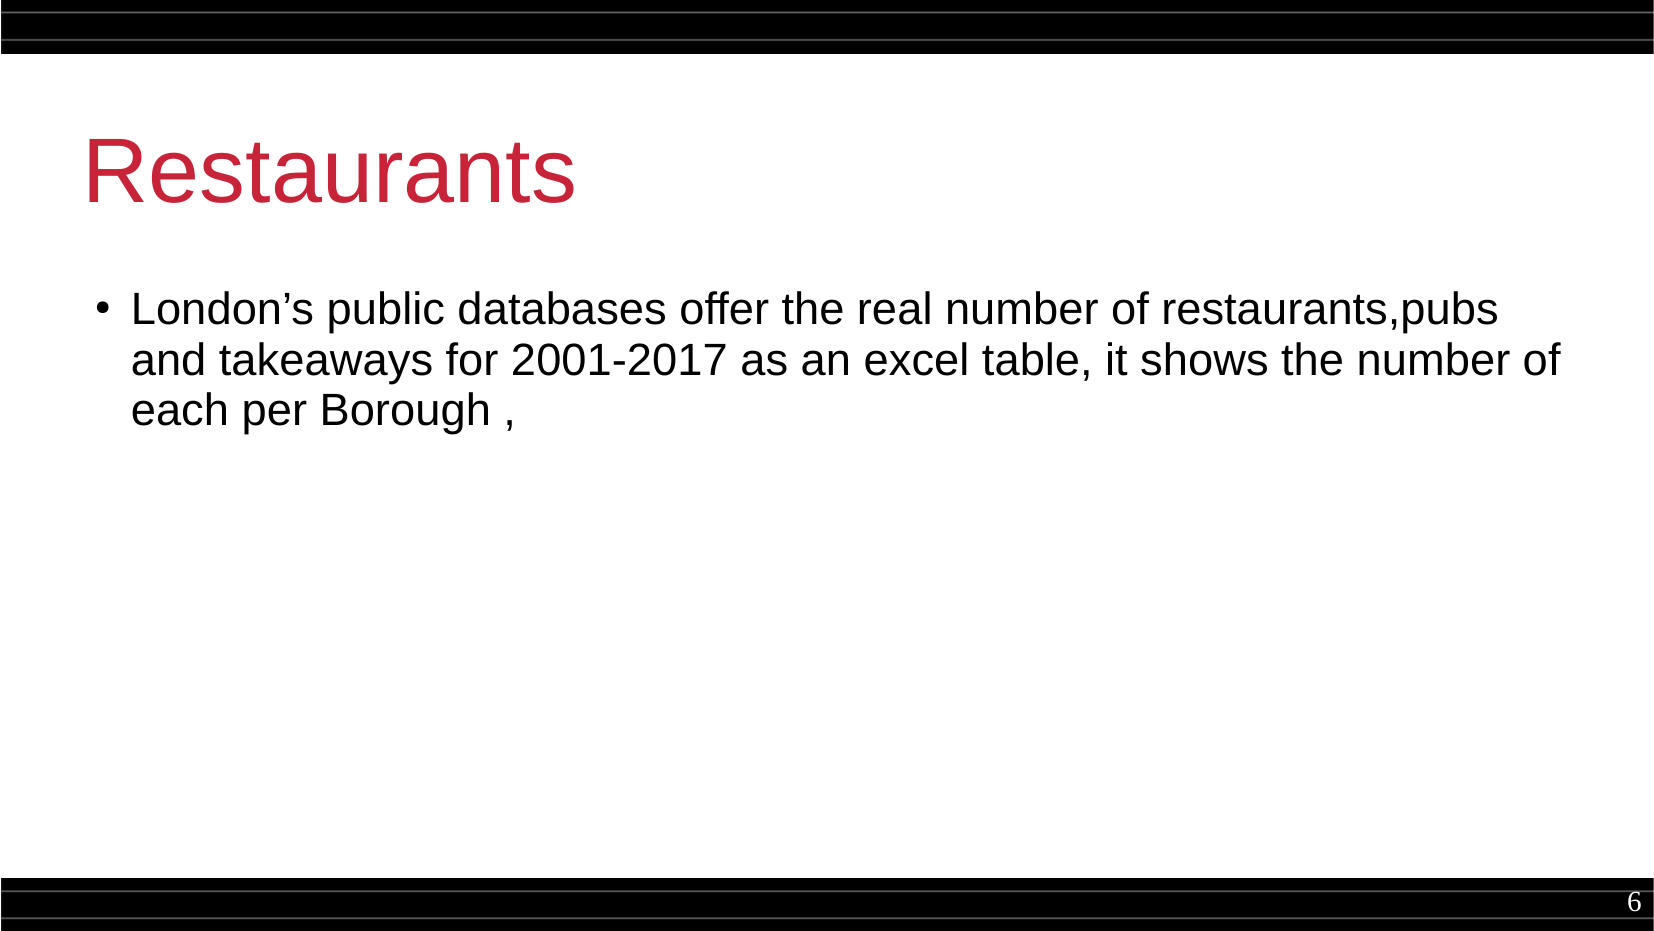

# Restaurants
London’s public databases offer the real number of restaurants,pubs and takeaways for 2001-2017 as an excel table, it shows the number of each per Borough ,